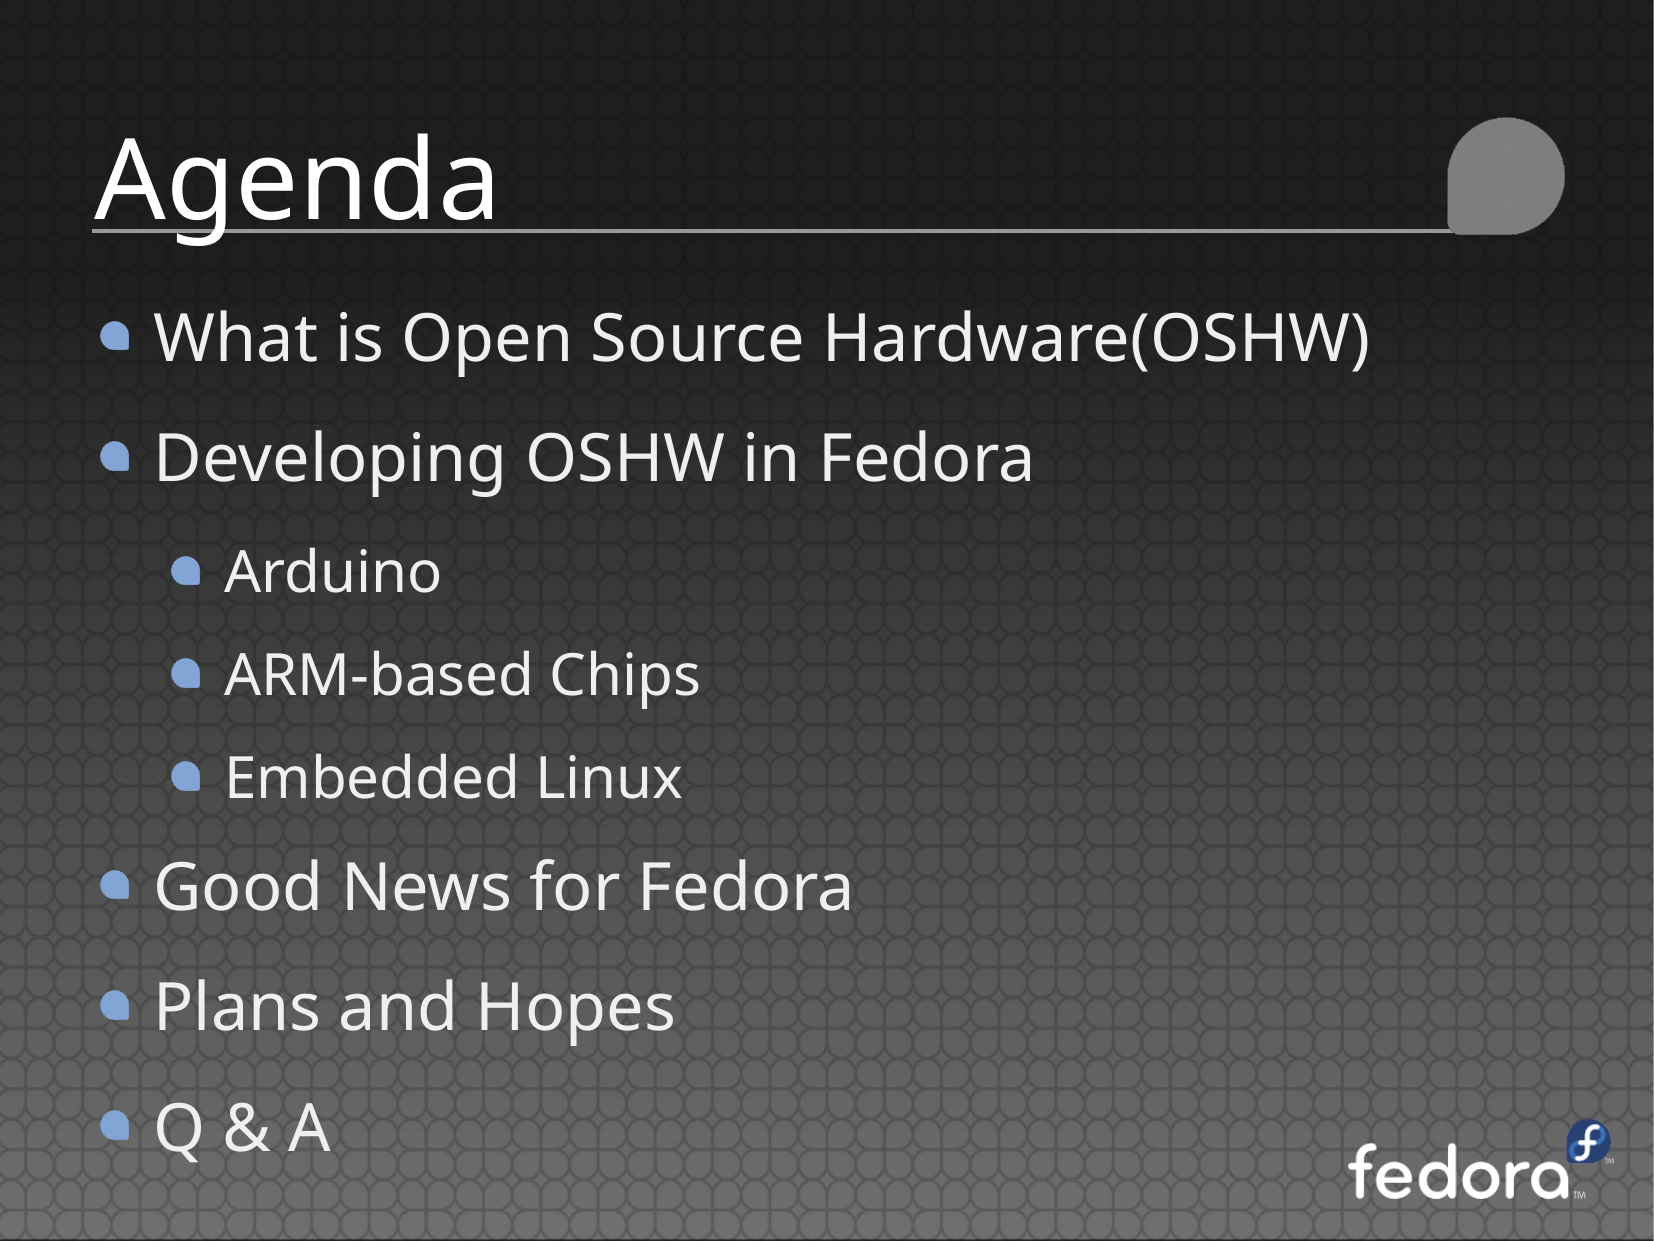

Agenda
# What is Open Source Hardware(OSHW)
Developing OSHW in Fedora
Arduino
ARM-based Chips
Embedded Linux
Good News for Fedora
Plans and Hopes
Q & A